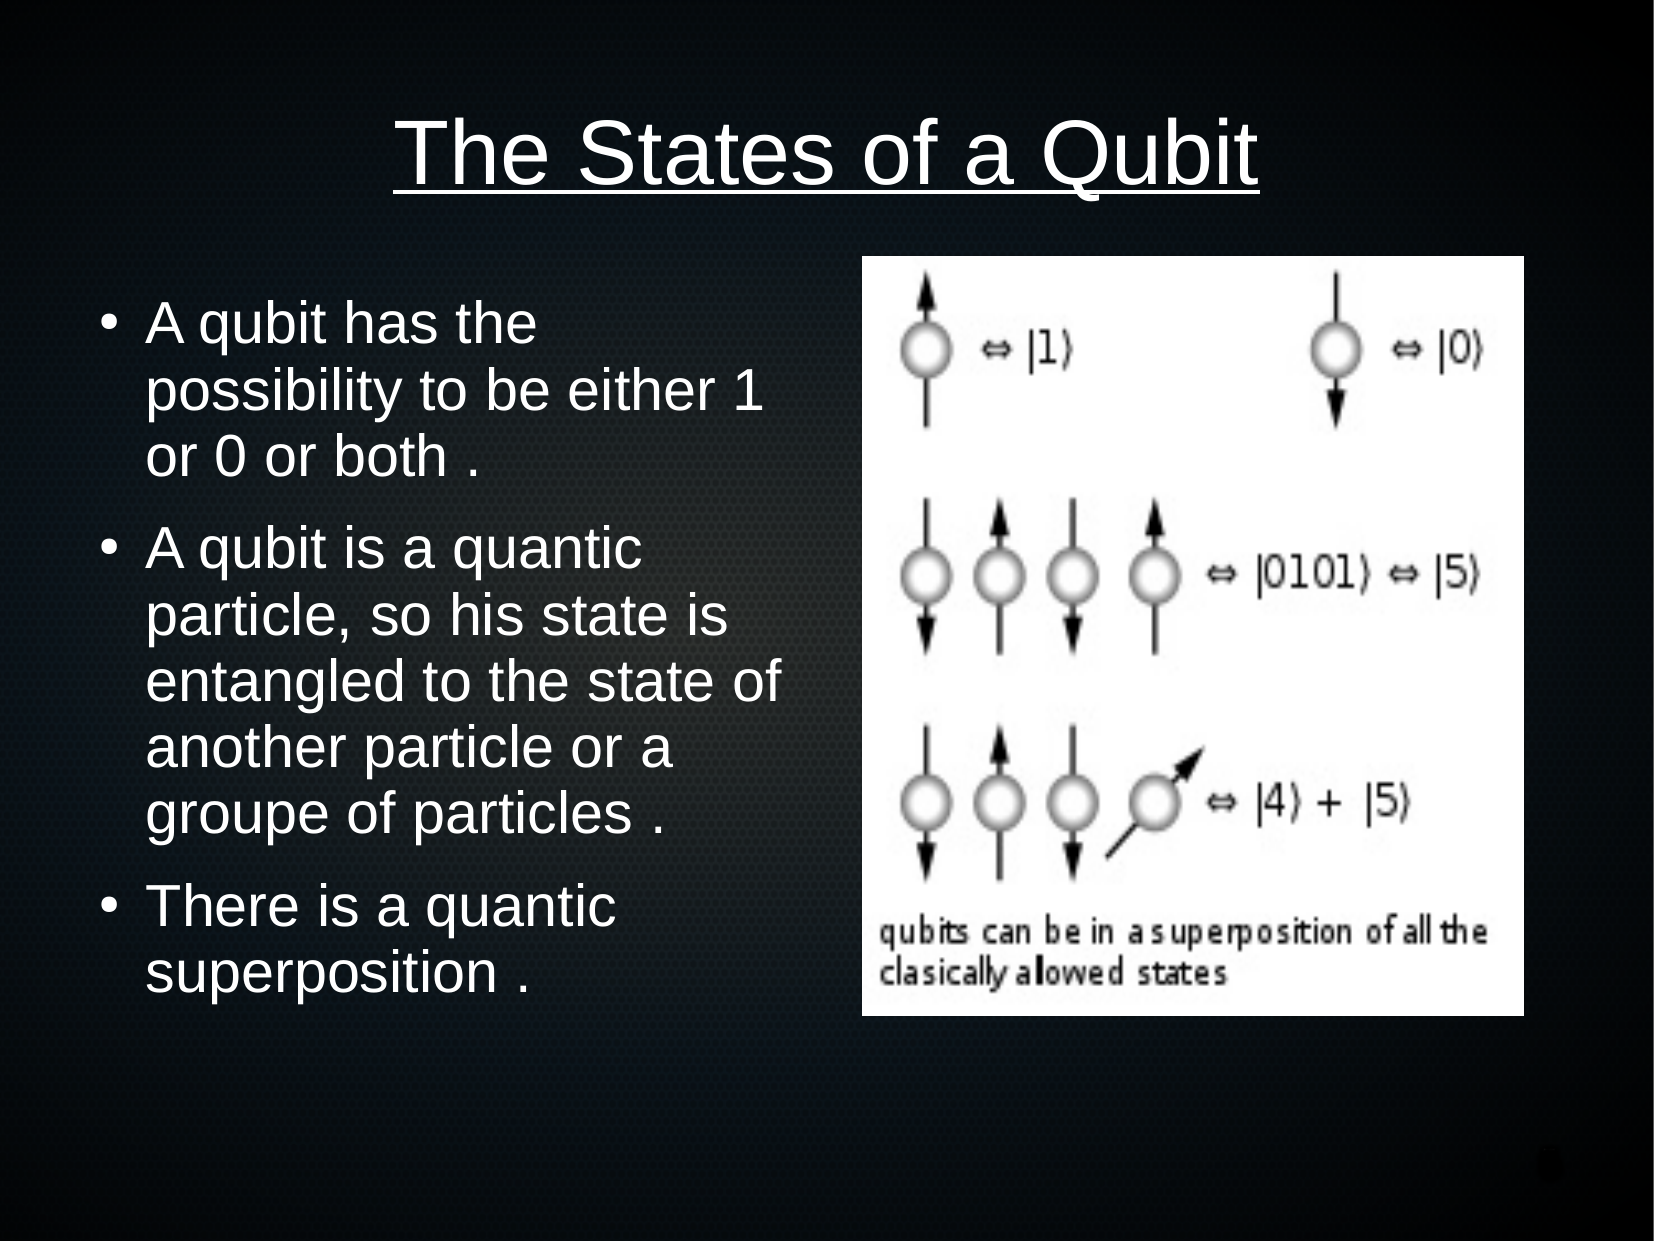

# The States of a Qubit
A qubit has the possibility to be either 1 or 0 or both .
A qubit is a quantic particle, so his state is entangled to the state of another particle or a groupe of particles .
There is a quantic superposition .